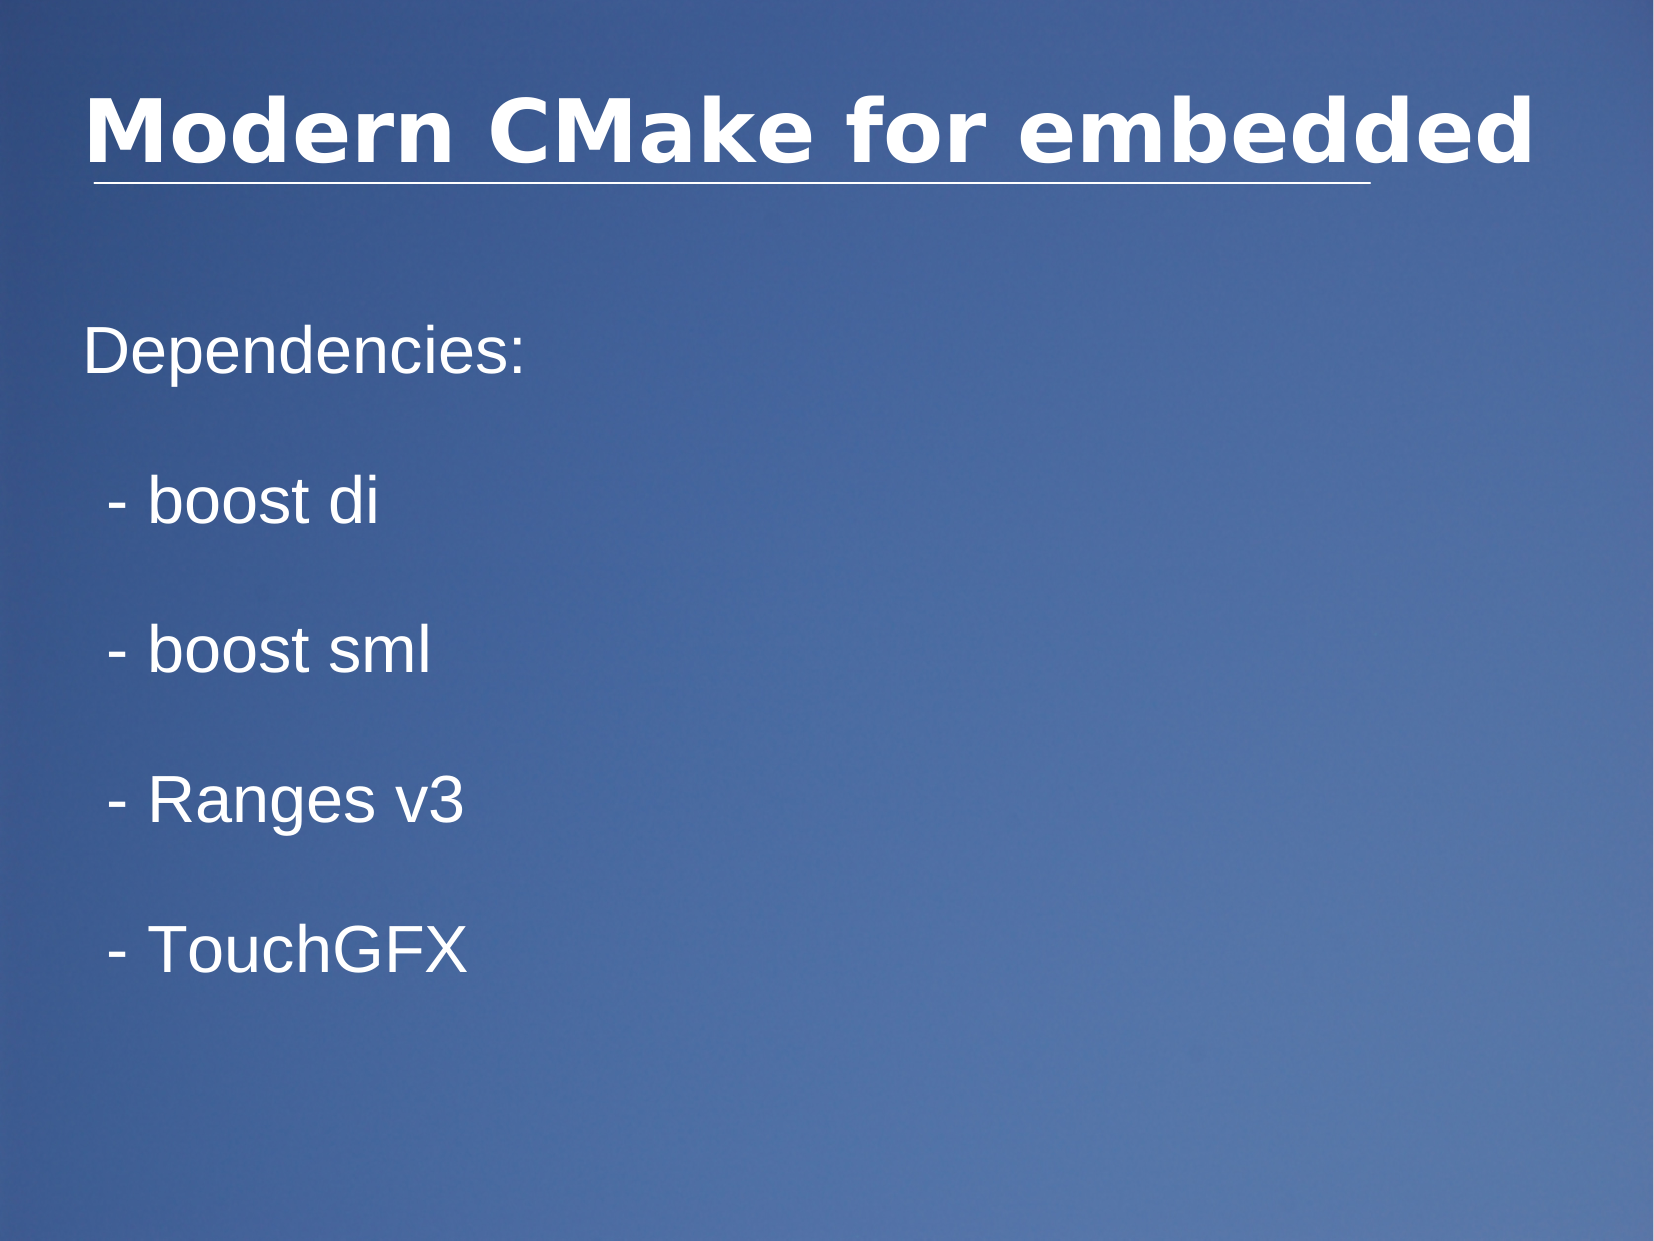

# Modern CMake for embedded
Dependencies:
- boost di
- boost sml
- Ranges v3
- TouchGFX